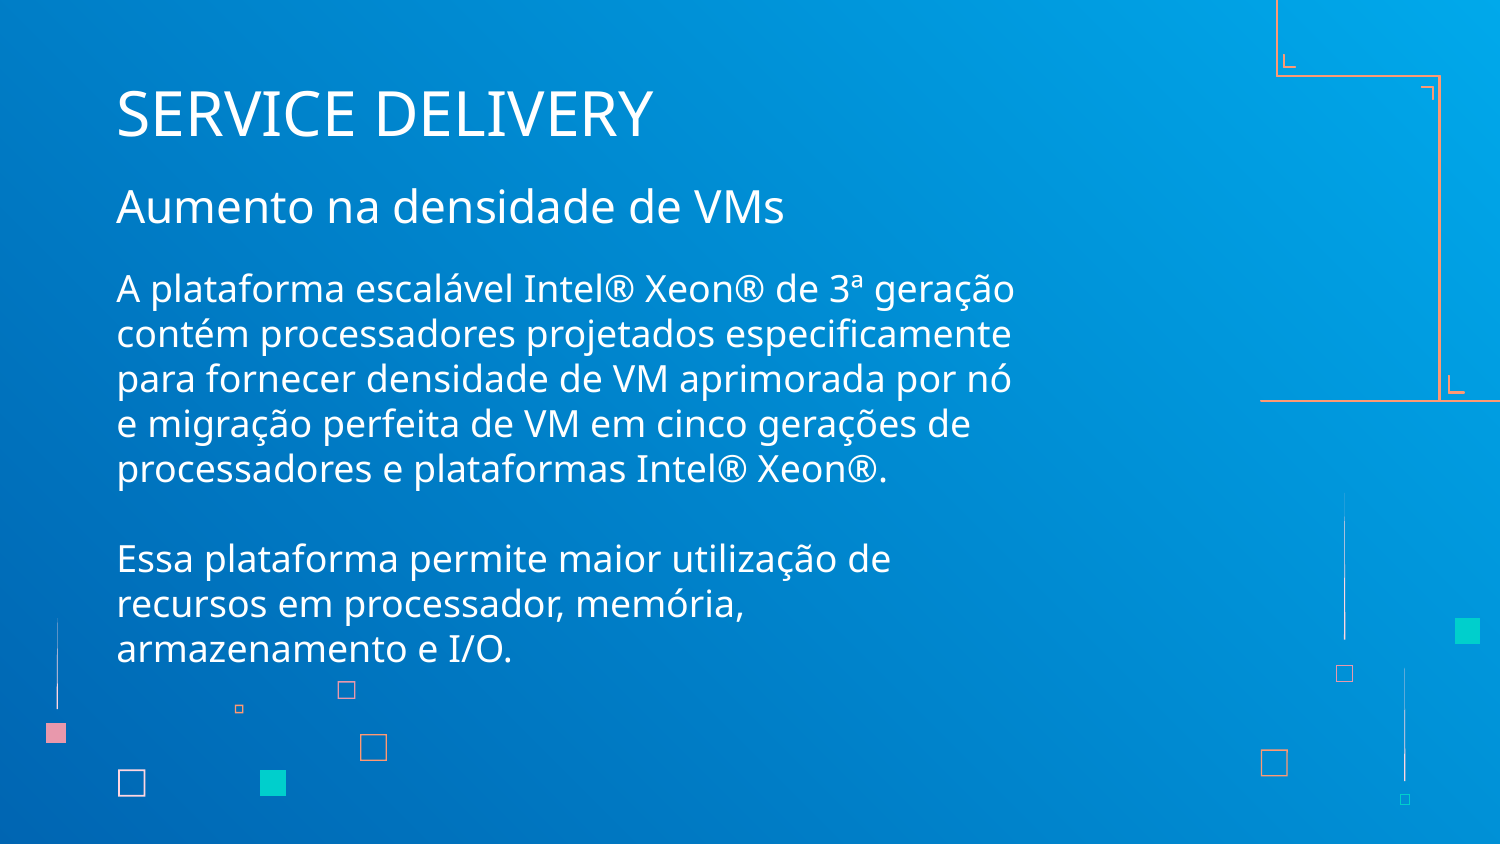

SERVICE DELIVERY
Aumento na densidade de VMs
# A plataforma escalável Intel® Xeon® de 3ª geração contém processadores projetados especificamente para fornecer densidade de VM aprimorada por nó e migração perfeita de VM em cinco gerações de processadores e plataformas Intel® Xeon®.
Essa plataforma permite maior utilização de recursos em processador, memória, armazenamento e I/O.